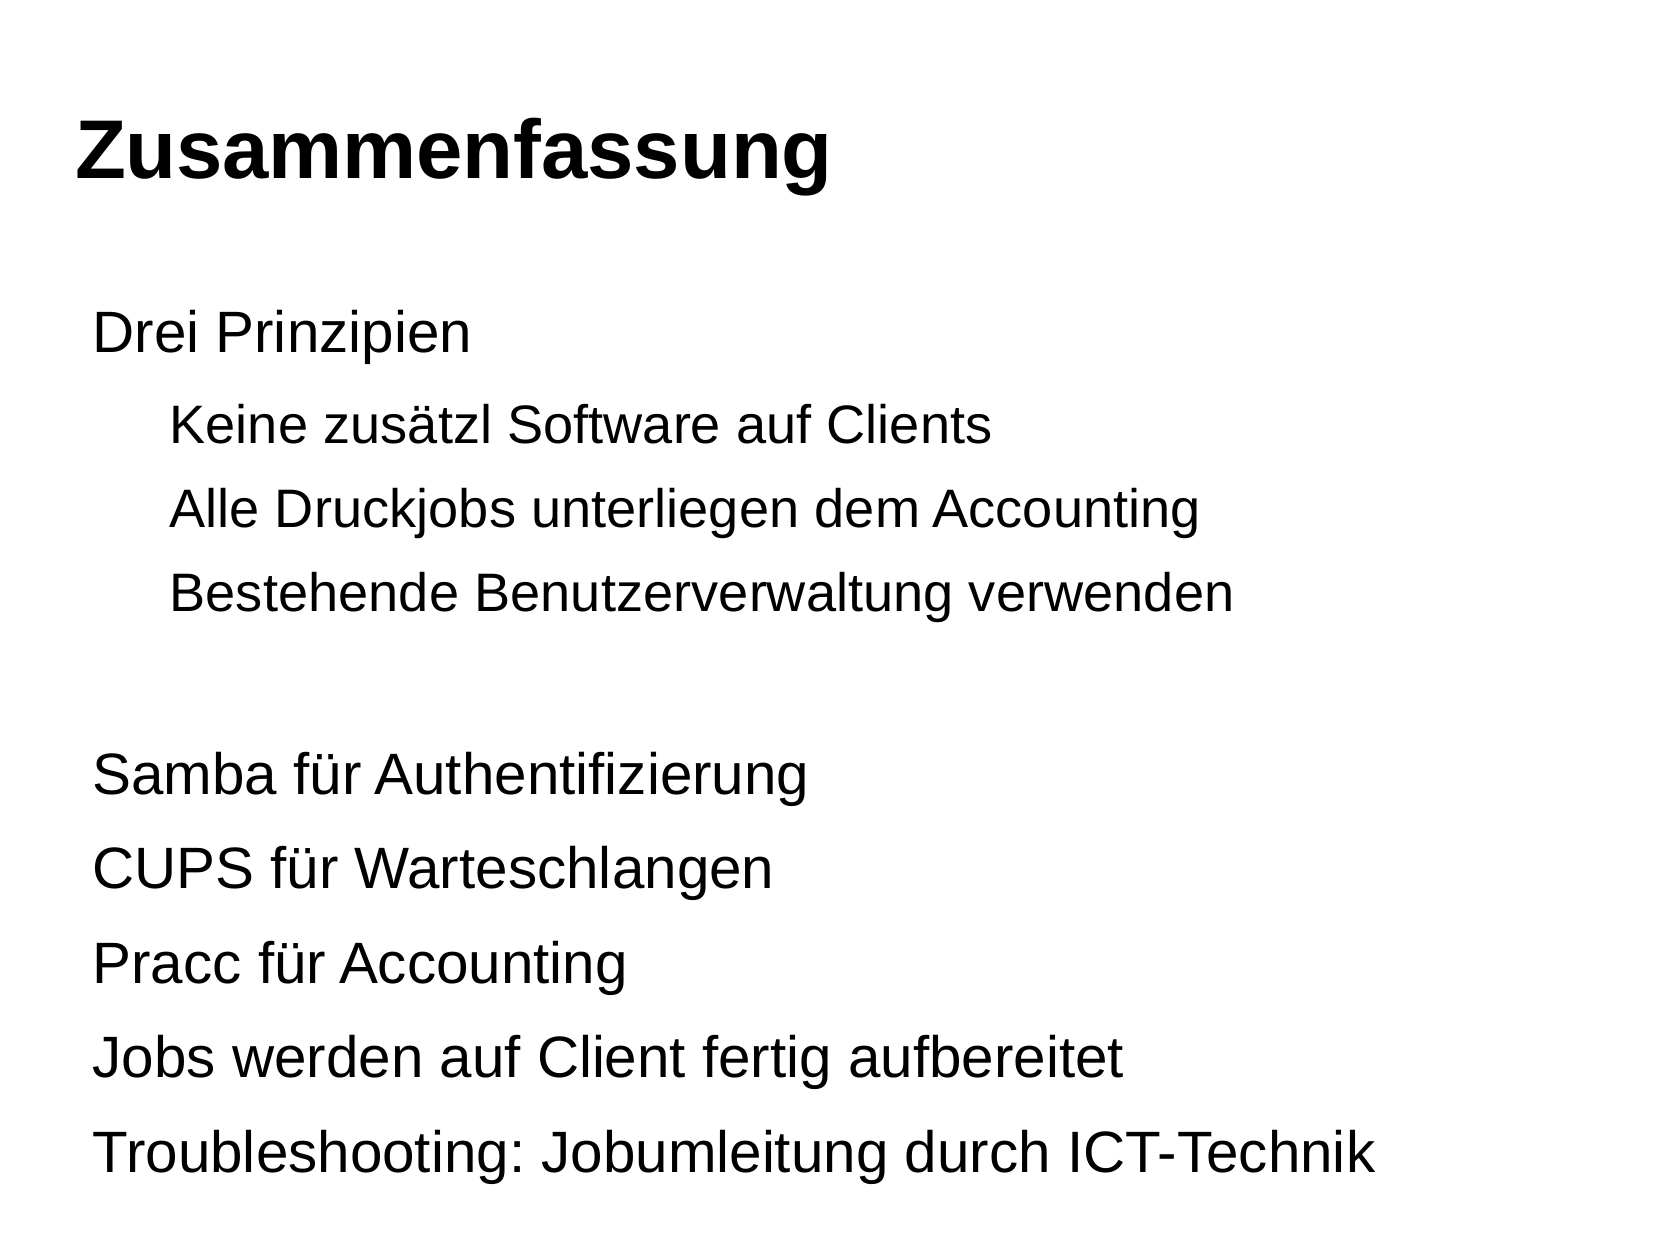

# Zusammenfassung
Drei Prinzipien
Keine zusätzl Software auf Clients
Alle Druckjobs unterliegen dem Accounting
Bestehende Benutzerverwaltung verwenden
Samba für Authentifizierung
CUPS für Warteschlangen
Pracc für Accounting
Jobs werden auf Client fertig aufbereitet
Troubleshooting: Jobumleitung durch ICT-Technik